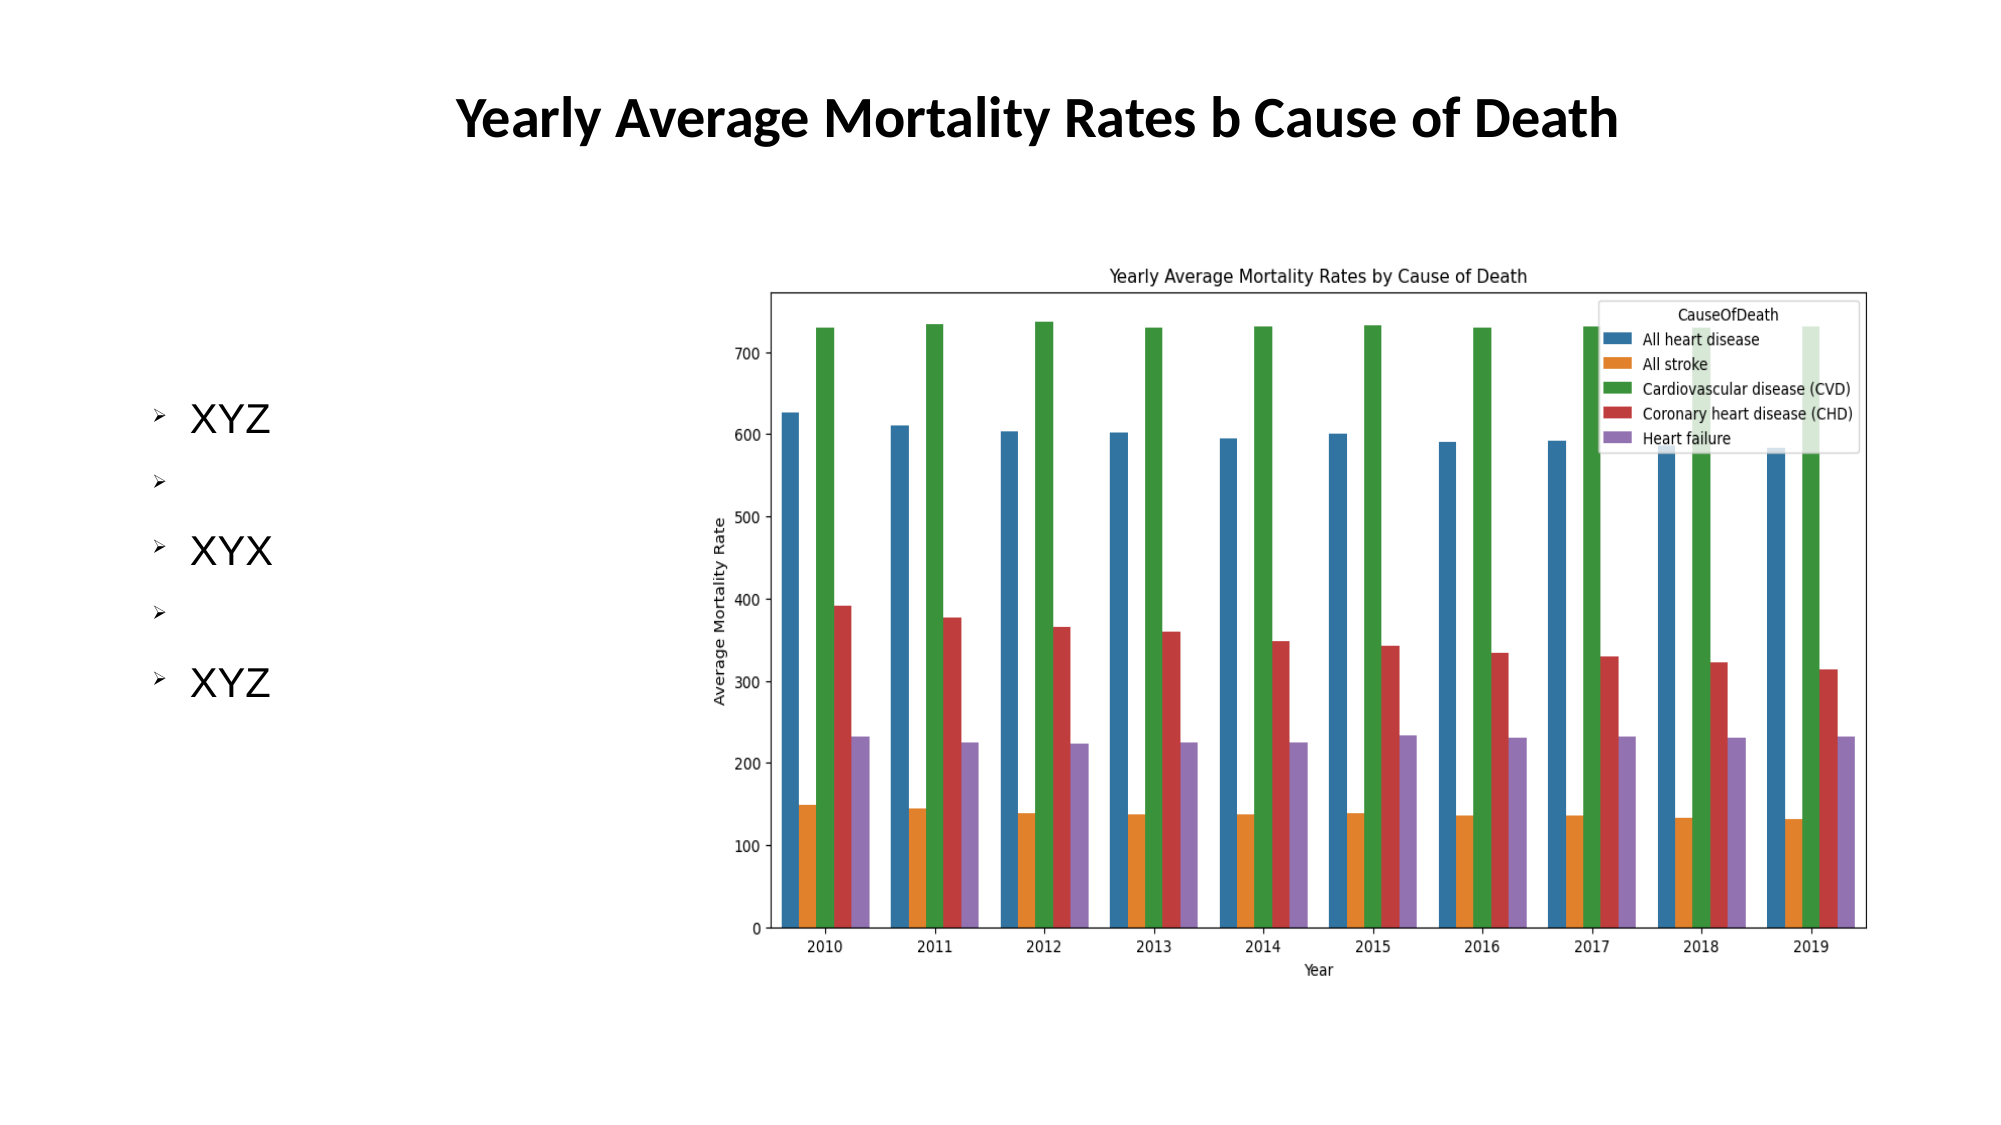

# Yearly Average Mortality Rates b Cause of Death
XYZ
XYX
XYZ